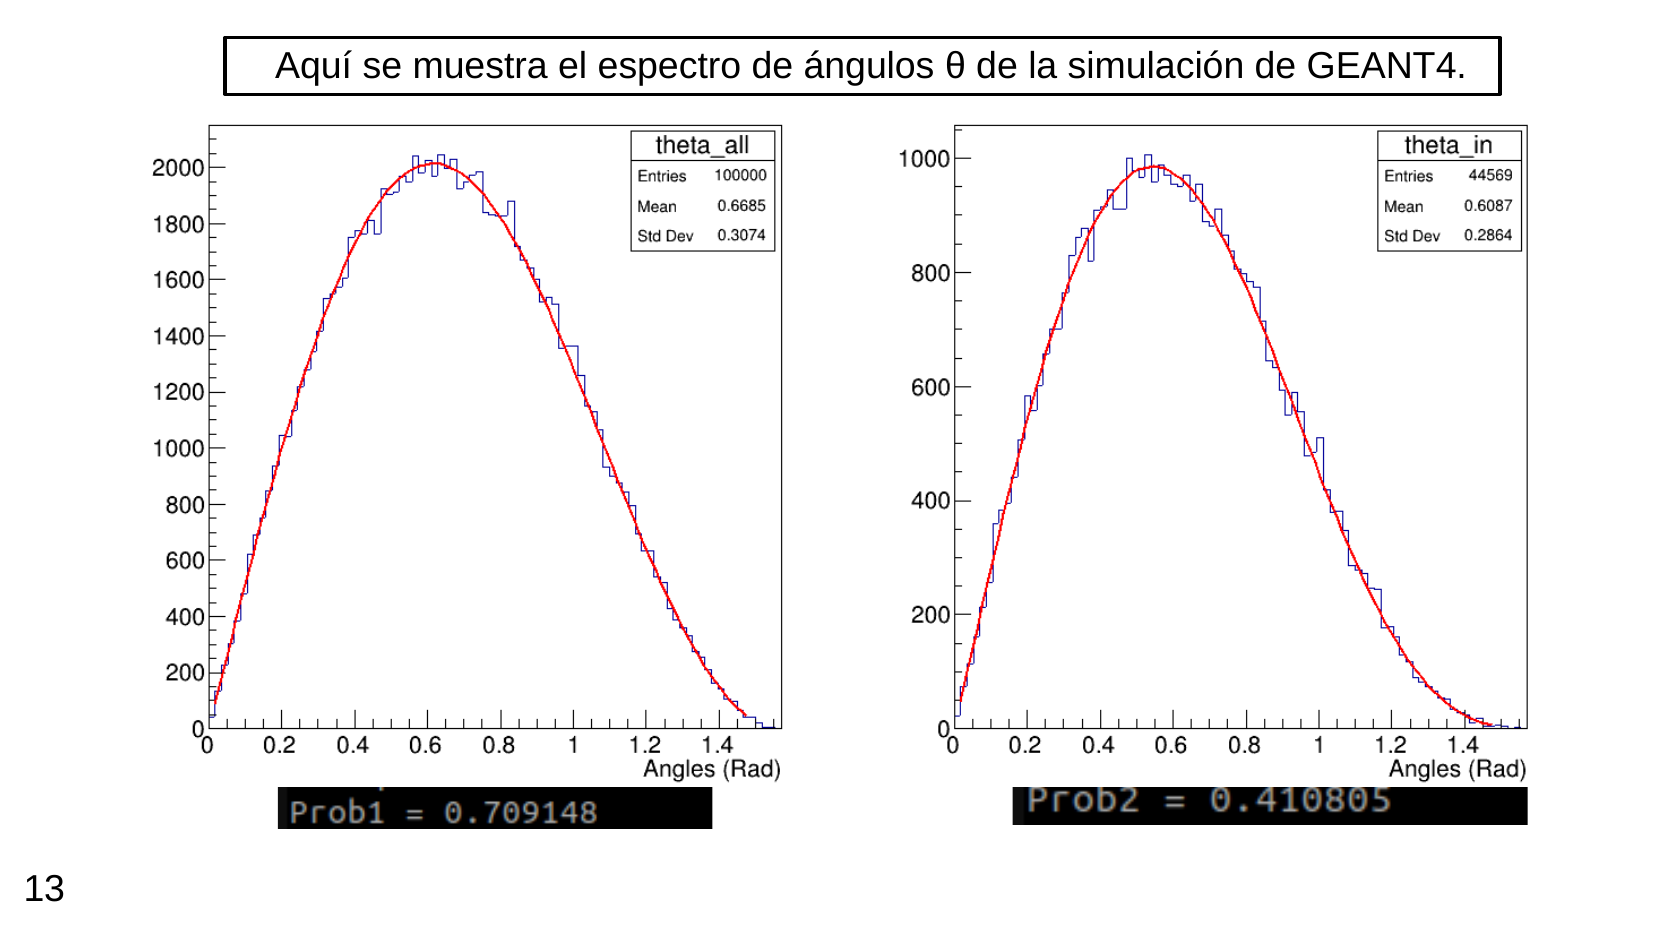

Aquí se muestra el espectro de ángulos θ de la simulación de GEANT4.